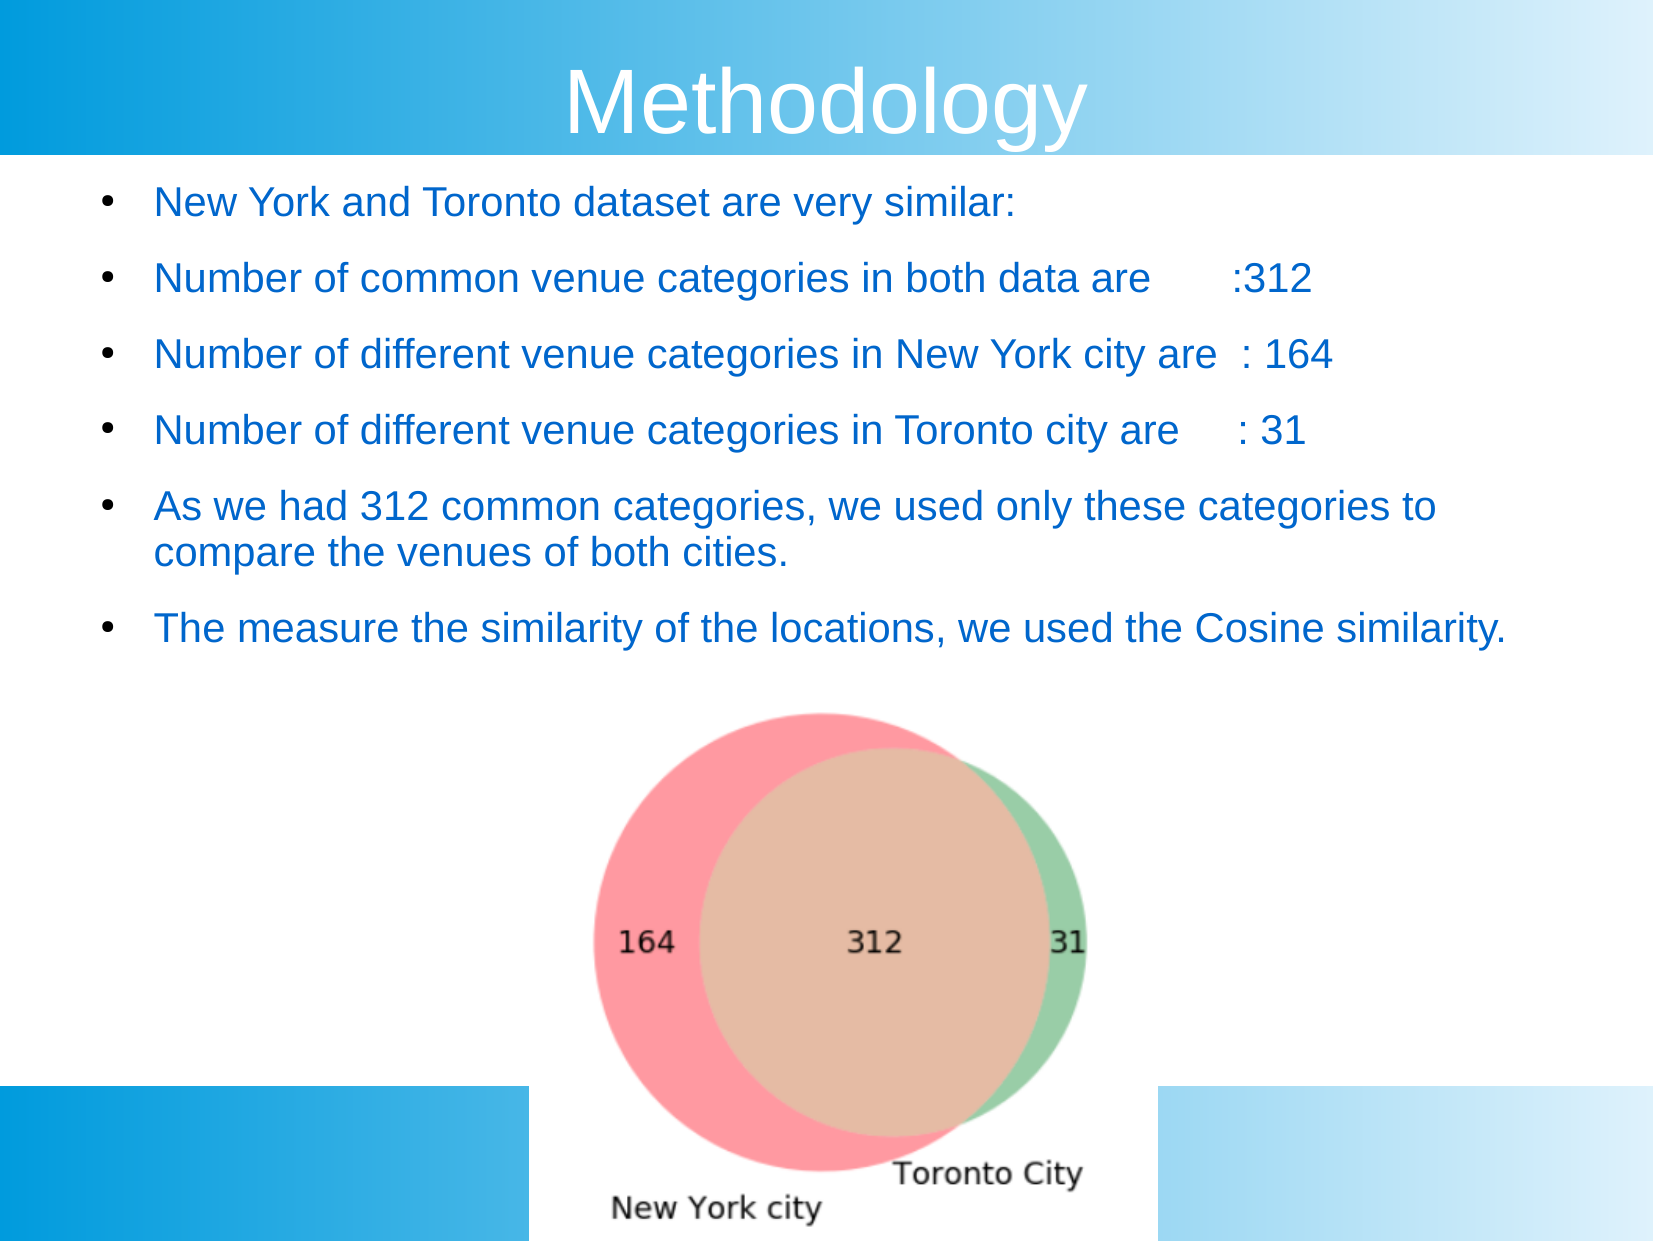

# Methodology
New York and Toronto dataset are very similar:
Number of common venue categories in both data are :312
Number of different venue categories in New York city are : 164
Number of different venue categories in Toronto city are : 31
As we had 312 common categories, we used only these categories to compare the venues of both cities.
The measure the similarity of the locations, we used the Cosine similarity.